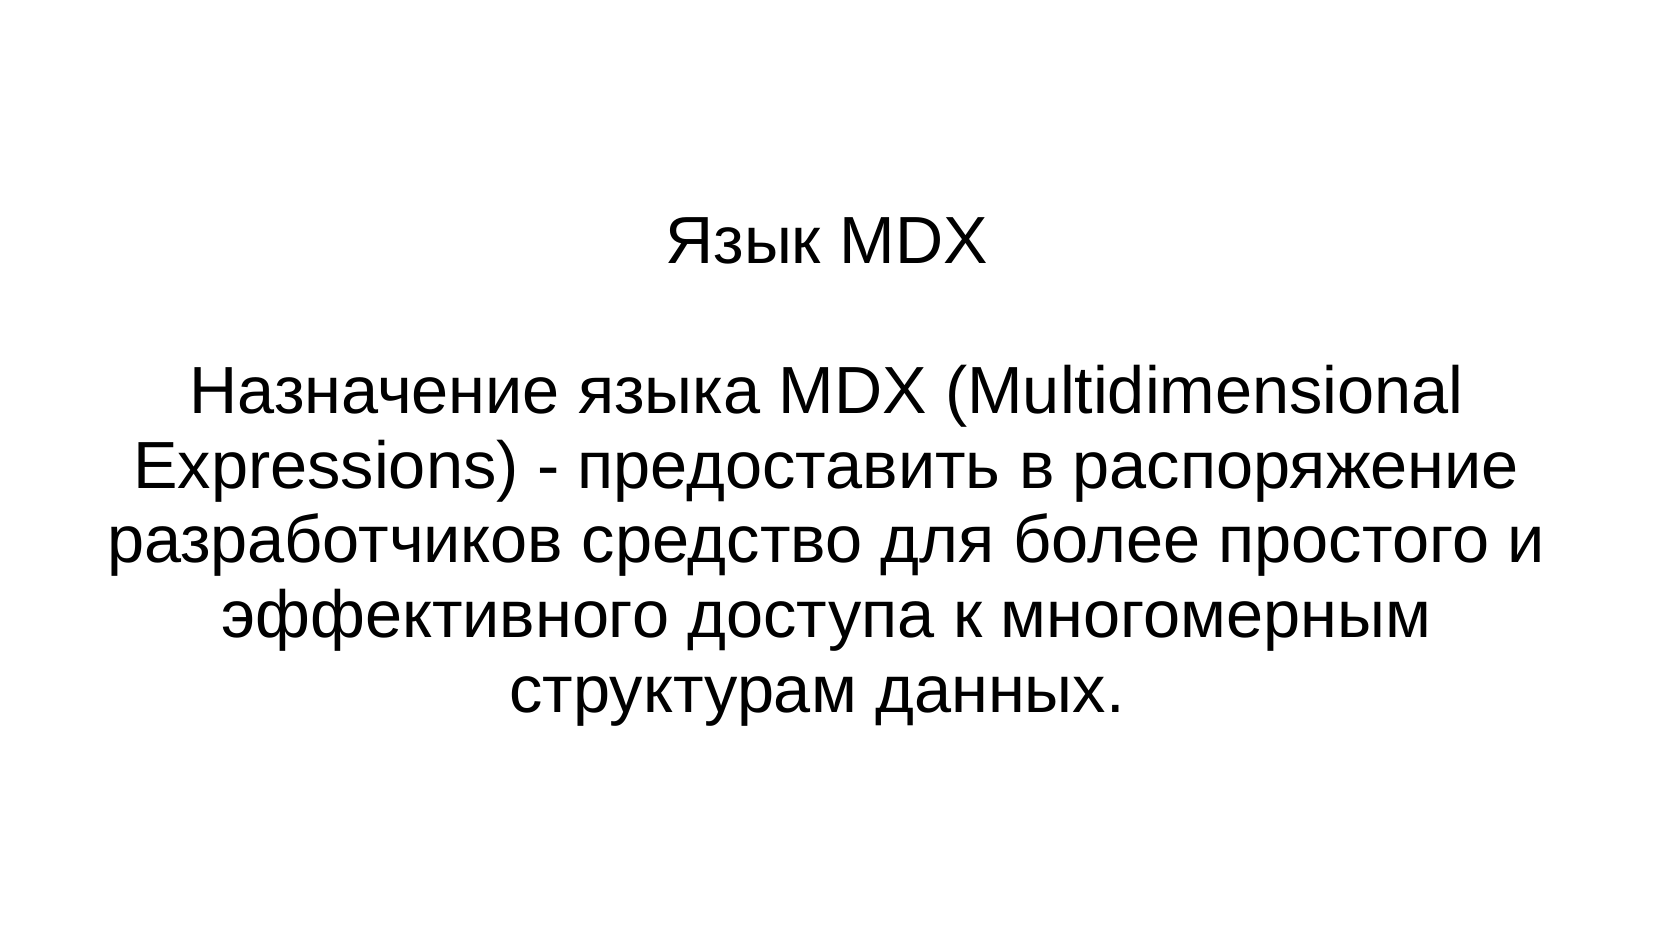

# Язык MDX
Назначение языка MDX (Multidimensional Expressions) - предоставить в распоряжение разработчиков средство для более простого и эффективного доступа к многомерным структурам данных.